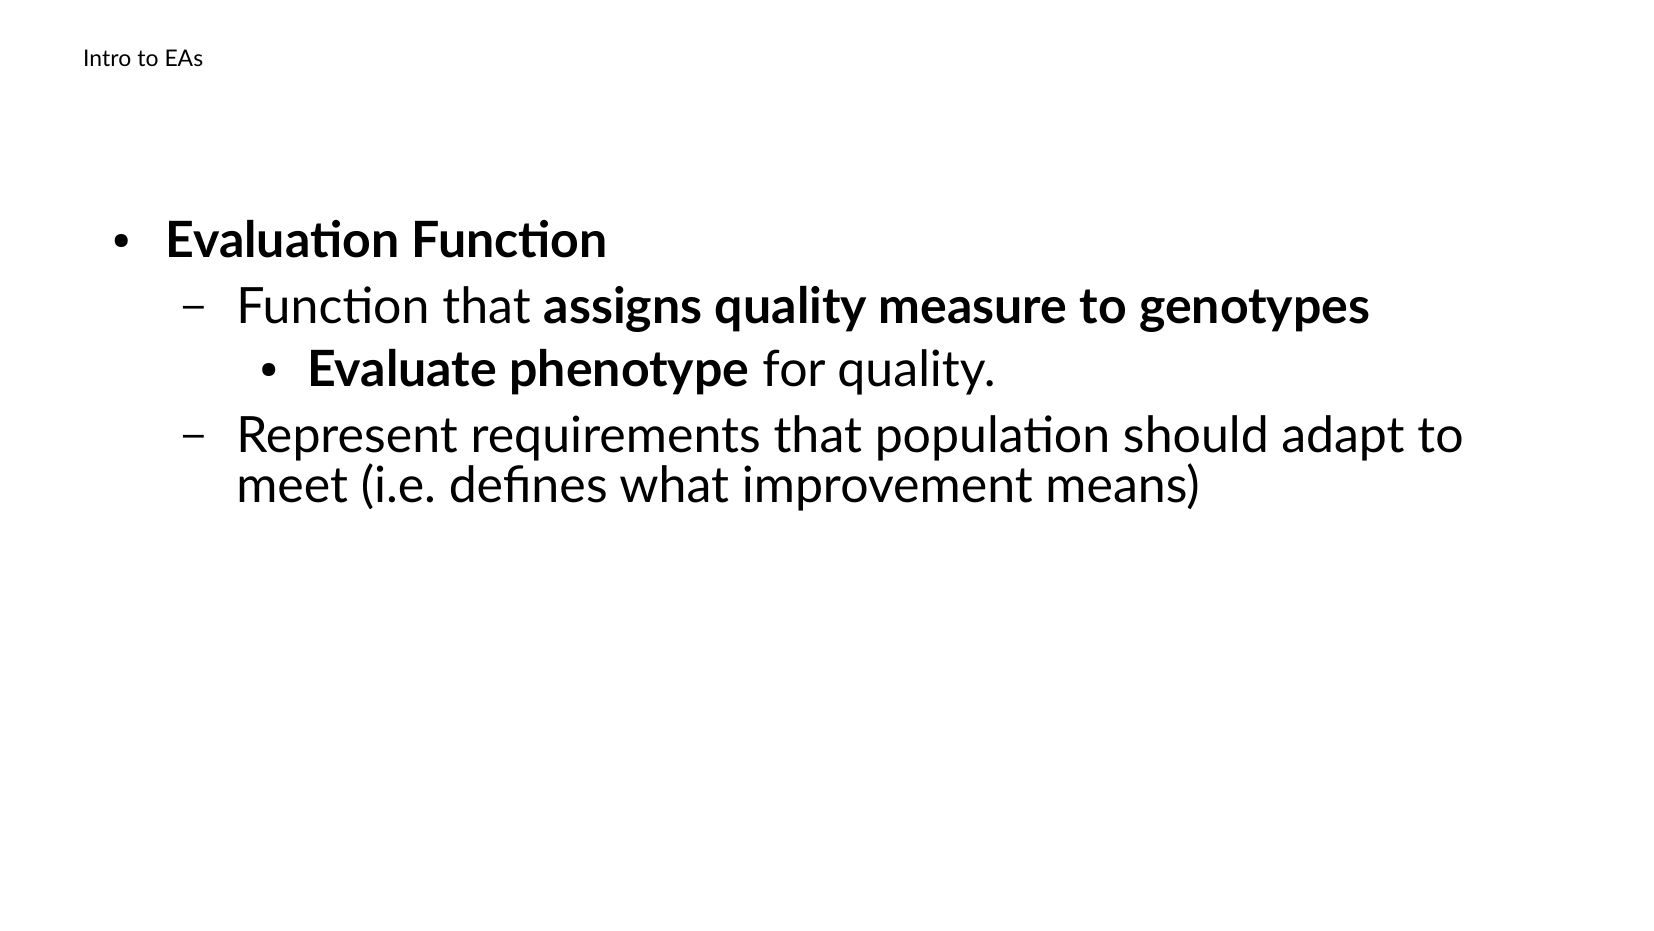

# Intro to EAs
Evaluation Function
Function that assigns quality measure to genotypes
Evaluate phenotype for quality.
Represent requirements that population should adapt to meet (i.e. defines what improvement means)